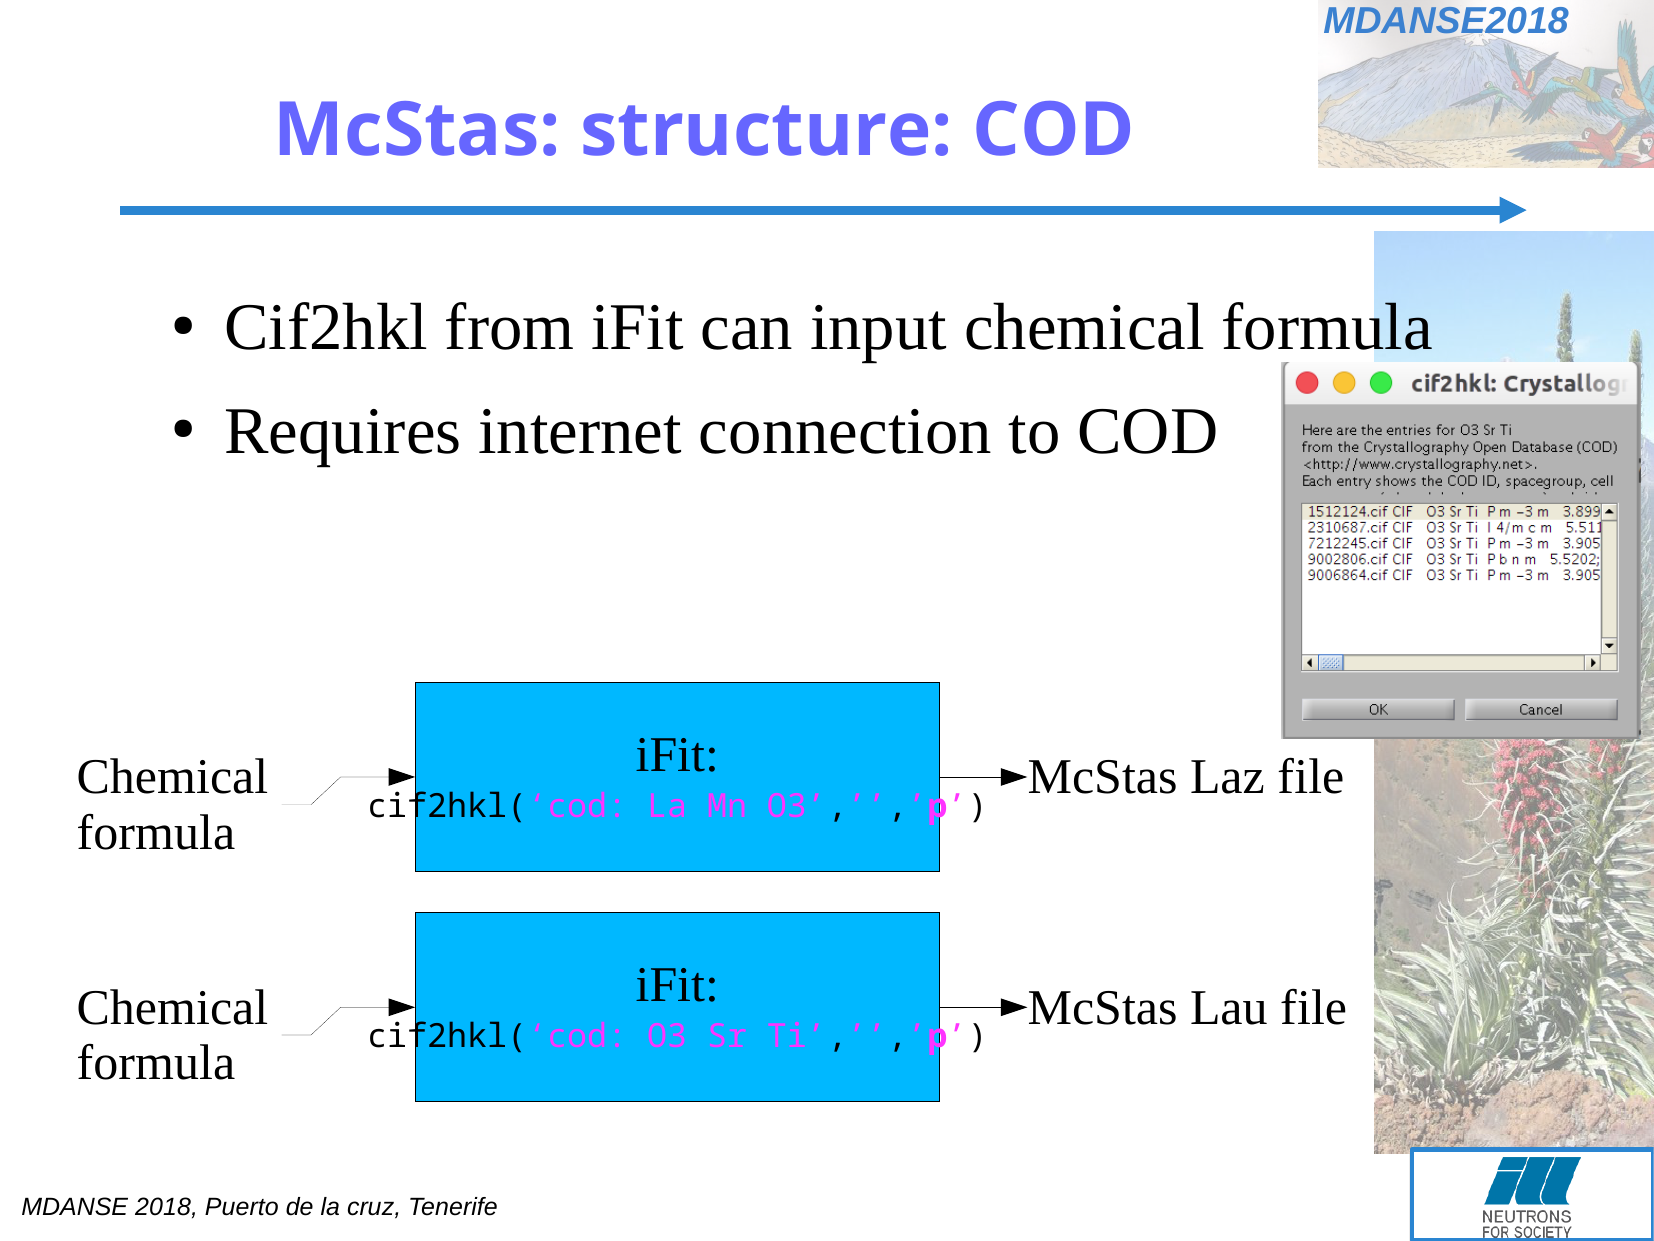

# McStas: structure: COD
Cif2hkl from iFit can input chemical formula
Requires internet connection to COD
iFit:
cif2hkl(‘cod: La Mn O3’,’’,’p’)
Chemical formula
McStas Laz file
iFit:
cif2hkl(‘cod: O3 Sr Ti’,’’,’p’)
Chemical formula
McStas Lau file